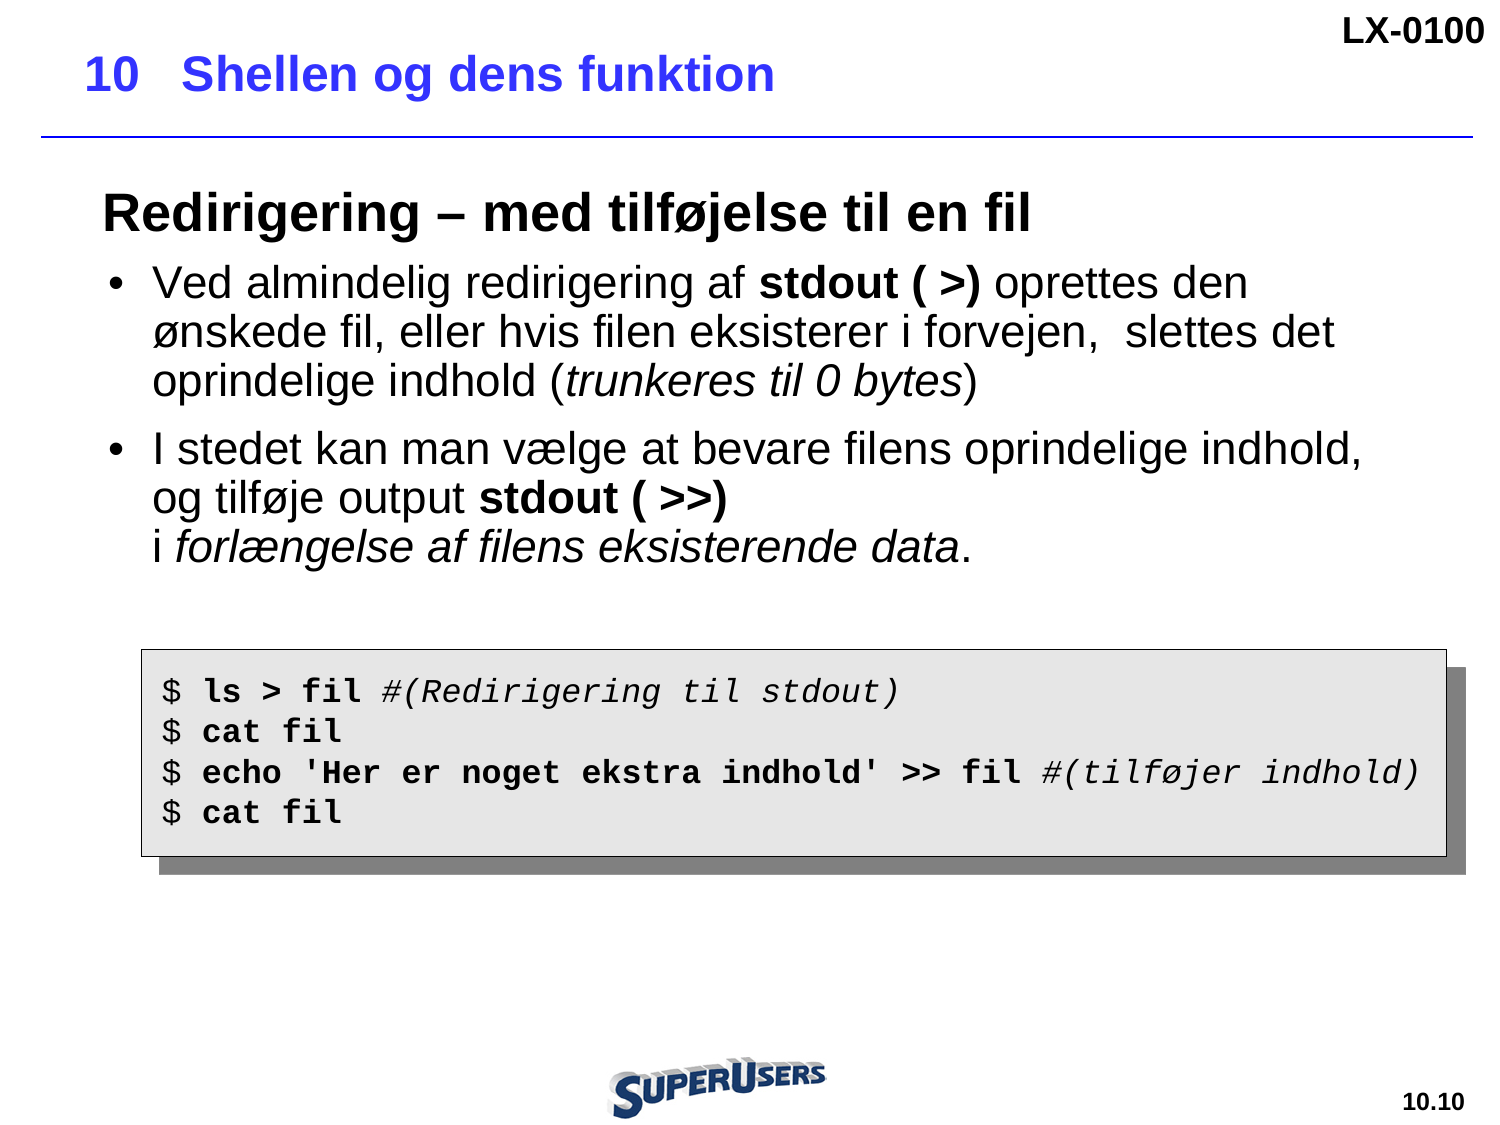

# 10 Shellen og dens funktion
Redirigering – med tilføjelse til en fil
Ved almindelig redirigering af stdout ( >) oprettes den ønskede fil, eller hvis filen eksisterer i forvejen, slettes det oprindelige indhold (trunkeres til 0 bytes)
I stedet kan man vælge at bevare filens oprindelige ind­hold, og tilføje output stdout ( >>)
i forlængelse af filens eksisterende data.
 $ ls > fil #(Redirigering til stdout)
 $ cat fil
 $ echo 'Her er noget ekstra indhold' >> fil #(tilføjer indhold)
 $ cat fil